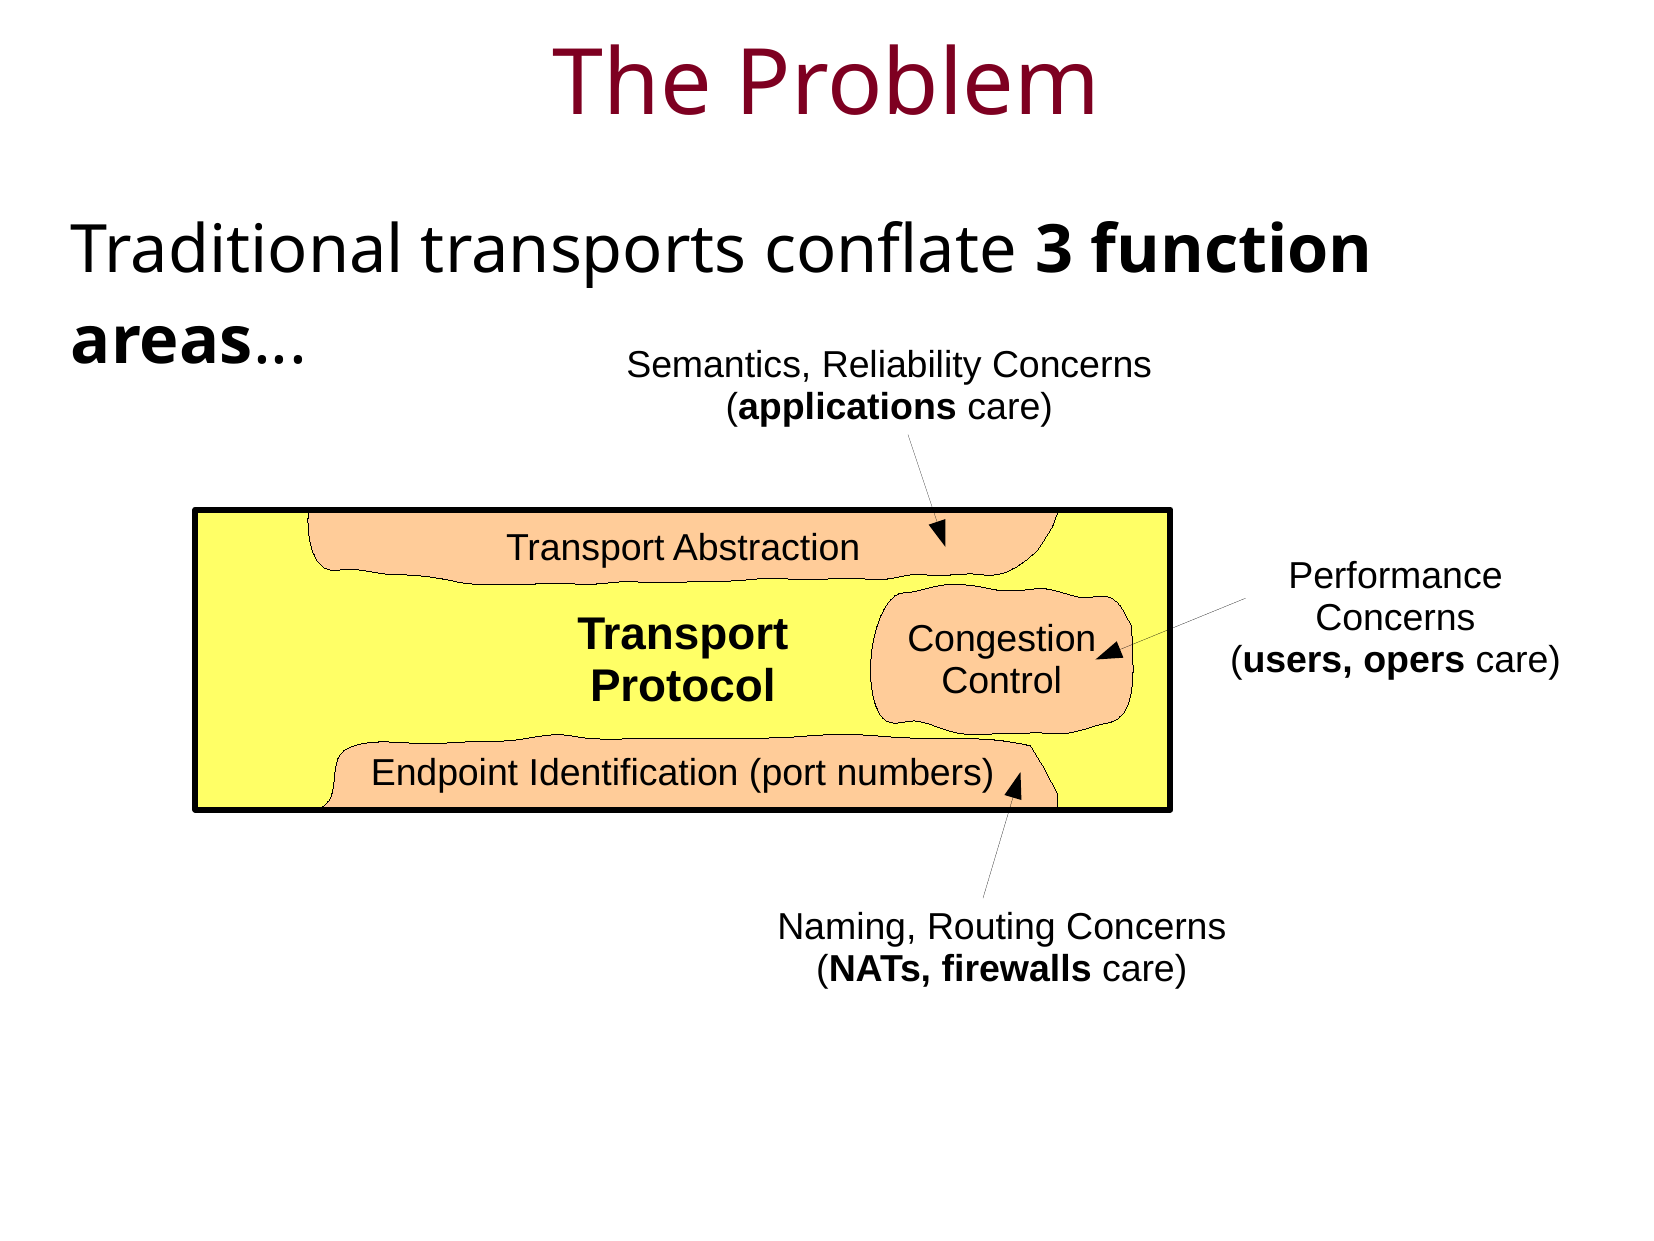

# The Problem
Traditional transports conflate 3 function areas...
To break transport logjam, must separate concerns
Semantics, Reliability Concerns
(applications care)
Transport Abstraction
Transport
Protocol
Performance
Concerns
(users, opers care)
Congestion
Control
Endpoint Identification (port numbers)
Naming, Routing Concerns
(NATs, firewalls care)